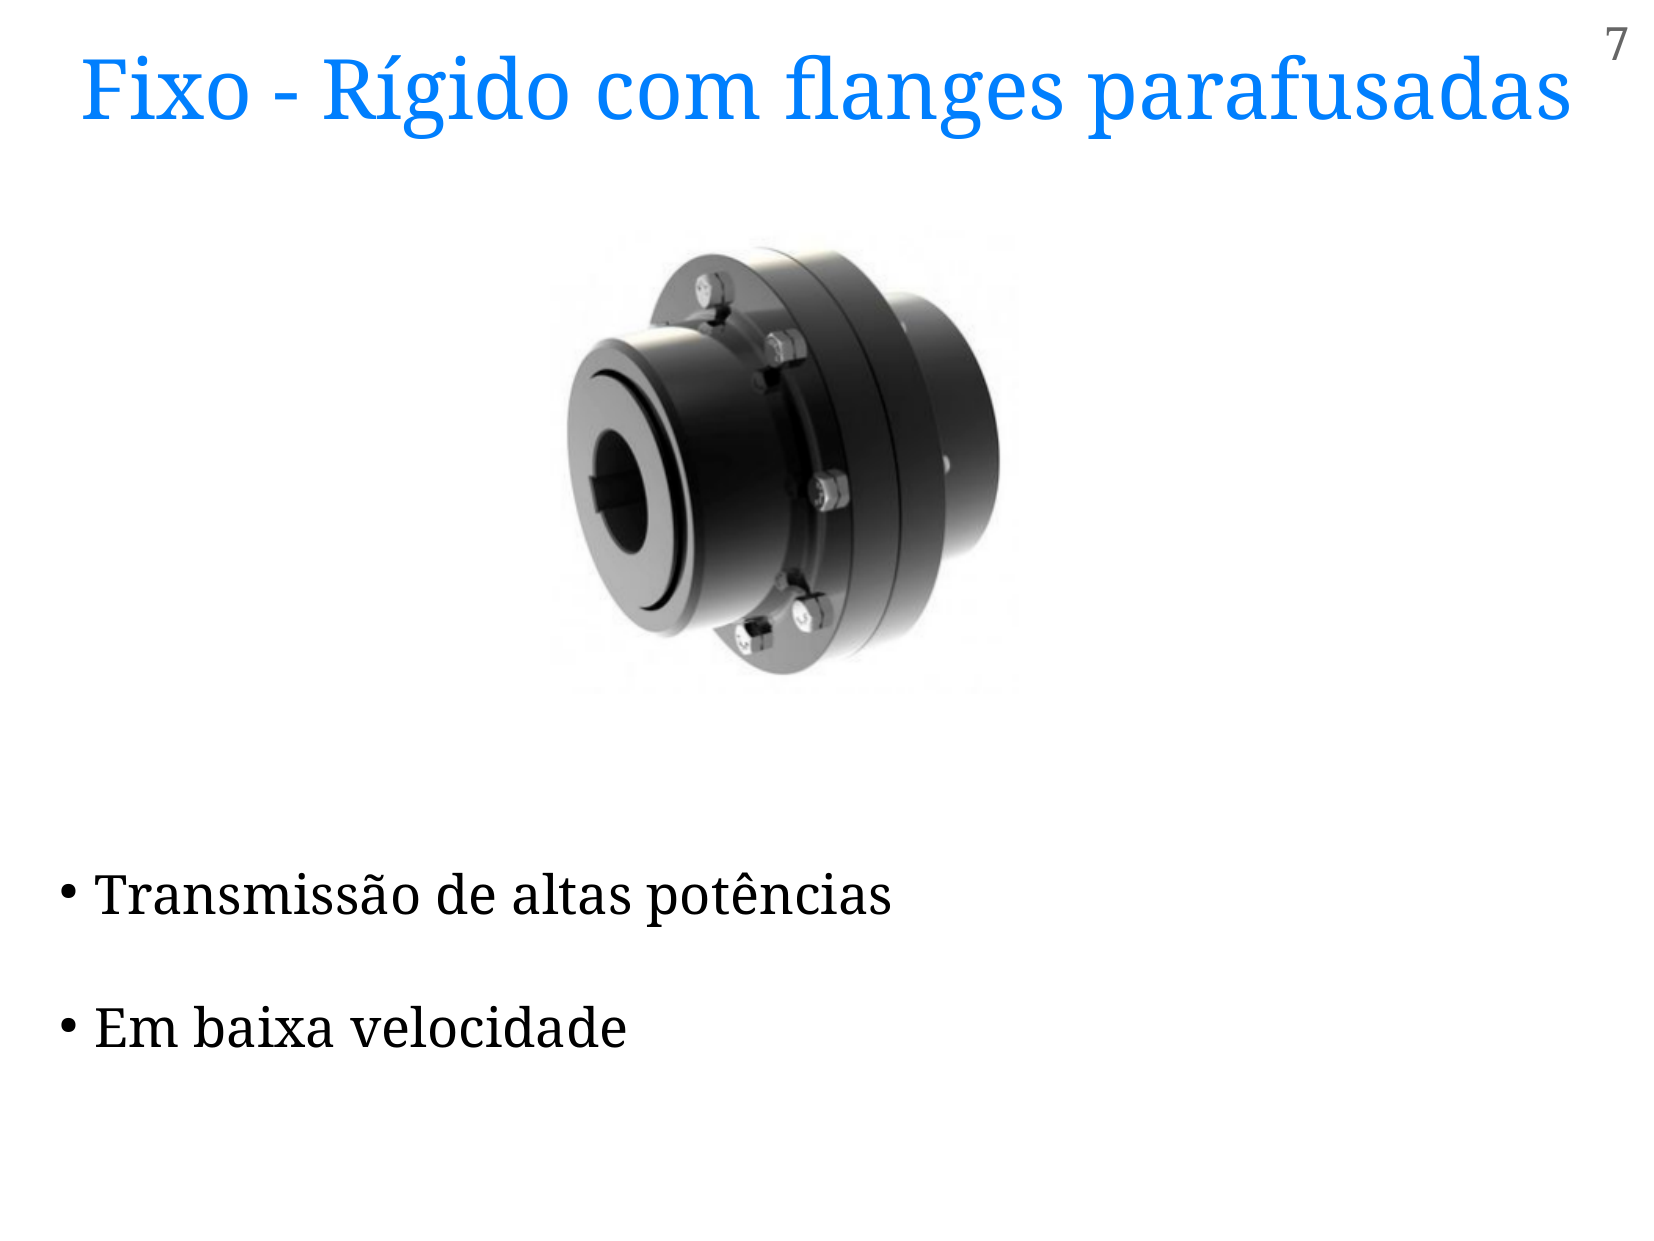

7
# Fixo - Rígido com flanges parafusadas
Transmissão de altas potências
Em baixa velocidade